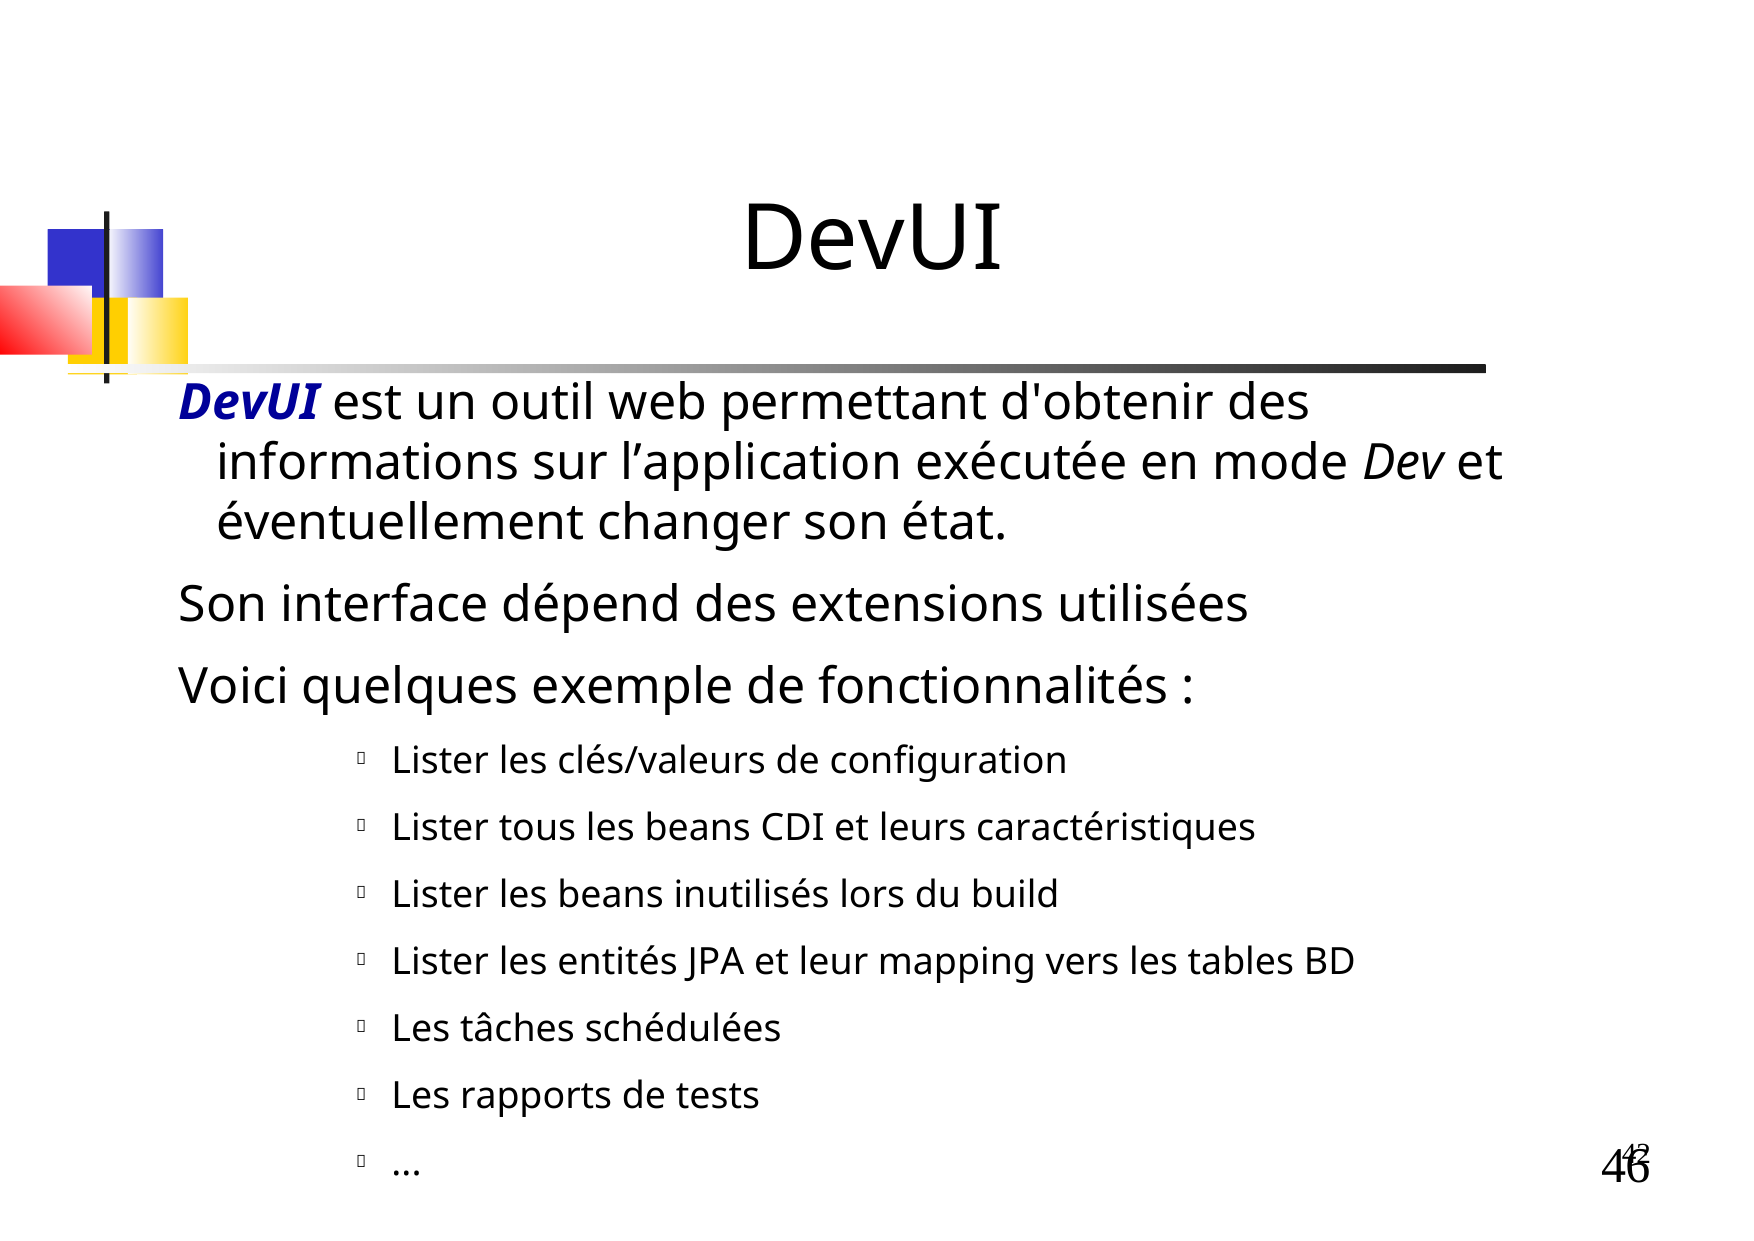

# DevUI
DevUI est un outil web permettant d'obtenir des informations sur l’application exécutée en mode Dev et éventuellement changer son état.
Son interface dépend des extensions utilisées
Voici quelques exemple de fonctionnalités :
Lister les clés/valeurs de configuration
Lister tous les beans CDI et leurs caractéristiques
Lister les beans inutilisés lors du build
Lister les entités JPA et leur mapping vers les tables BD
Les tâches schédulées
Les rapports de tests
...
46